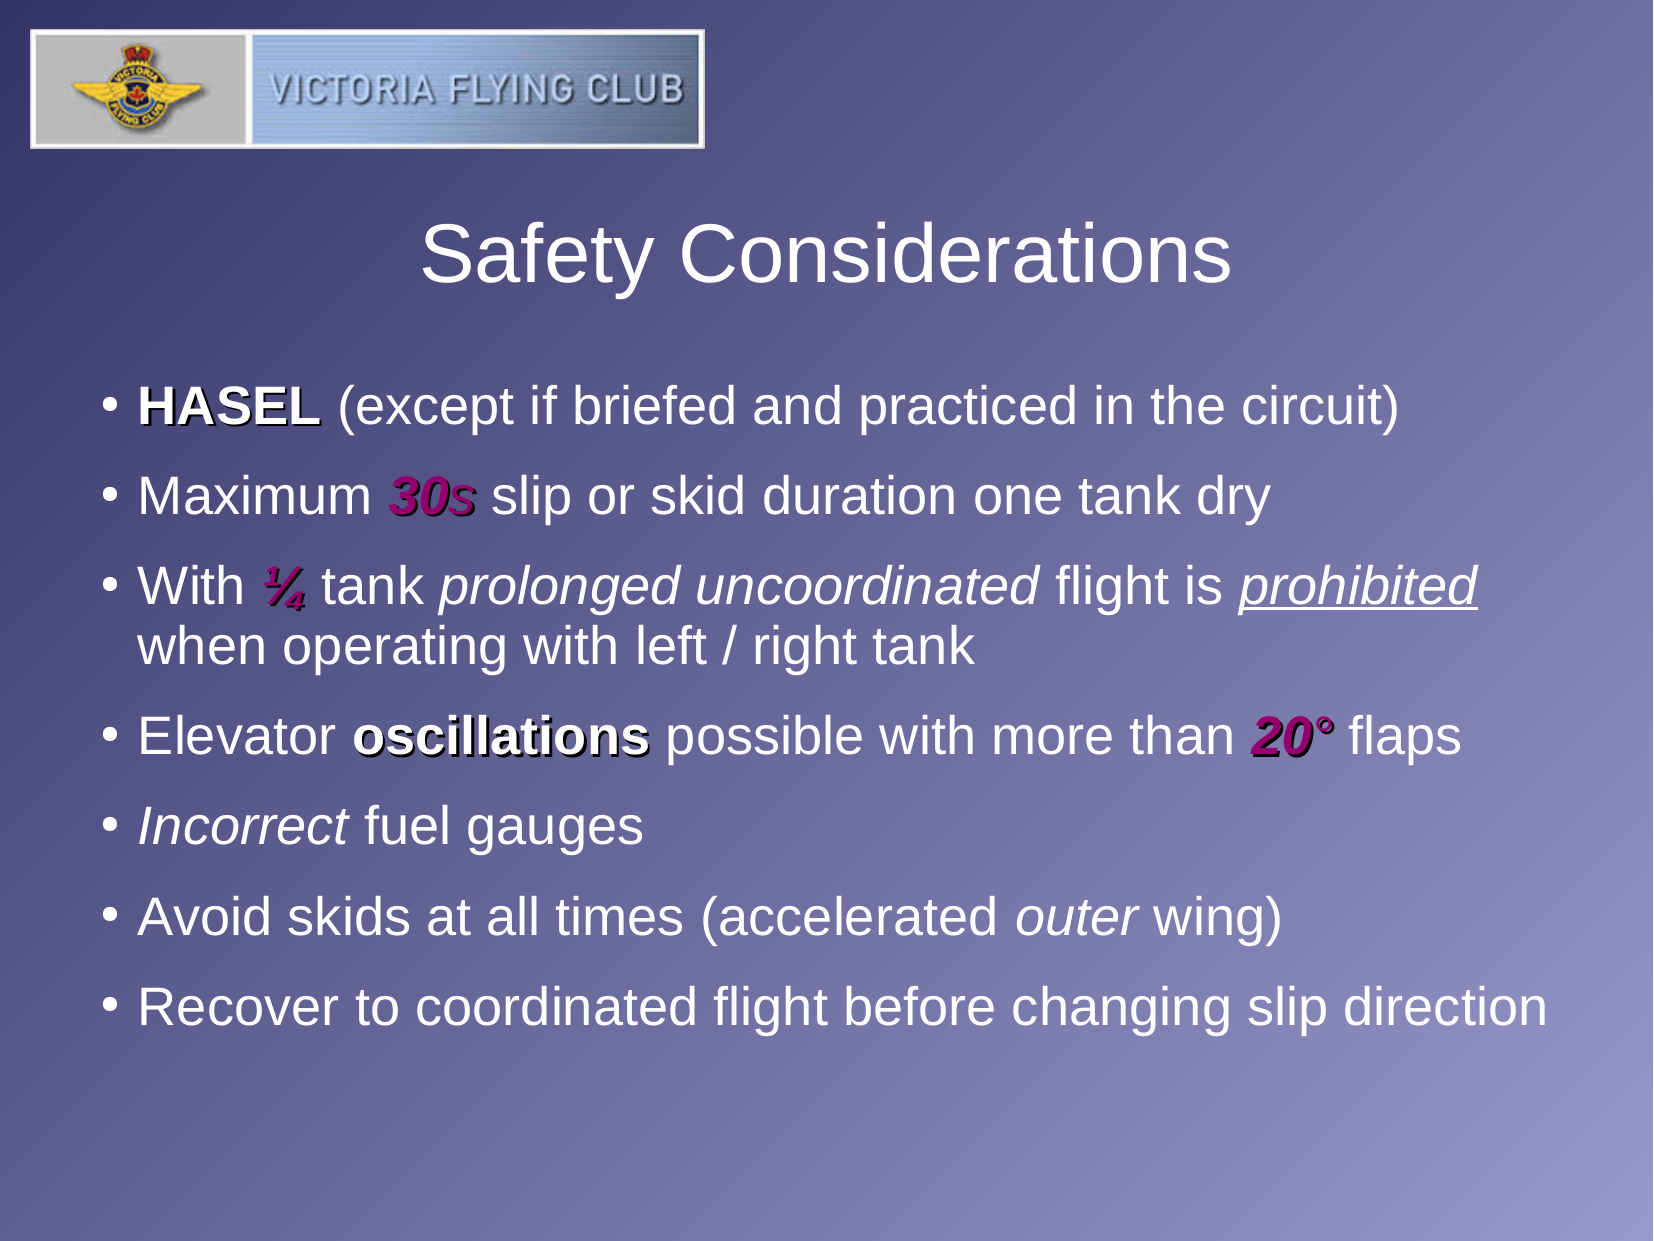

# Safety Considerations
HASEL (except if briefed and practiced in the circuit)
Maximum 30s slip or skid duration one tank dry
With ¼ tank prolonged uncoordinated flight is prohibited when operating with left / right tank
Elevator oscillations possible with more than 20° flaps
Incorrect fuel gauges
Avoid skids at all times (accelerated outer wing)
Recover to coordinated flight before changing slip direction